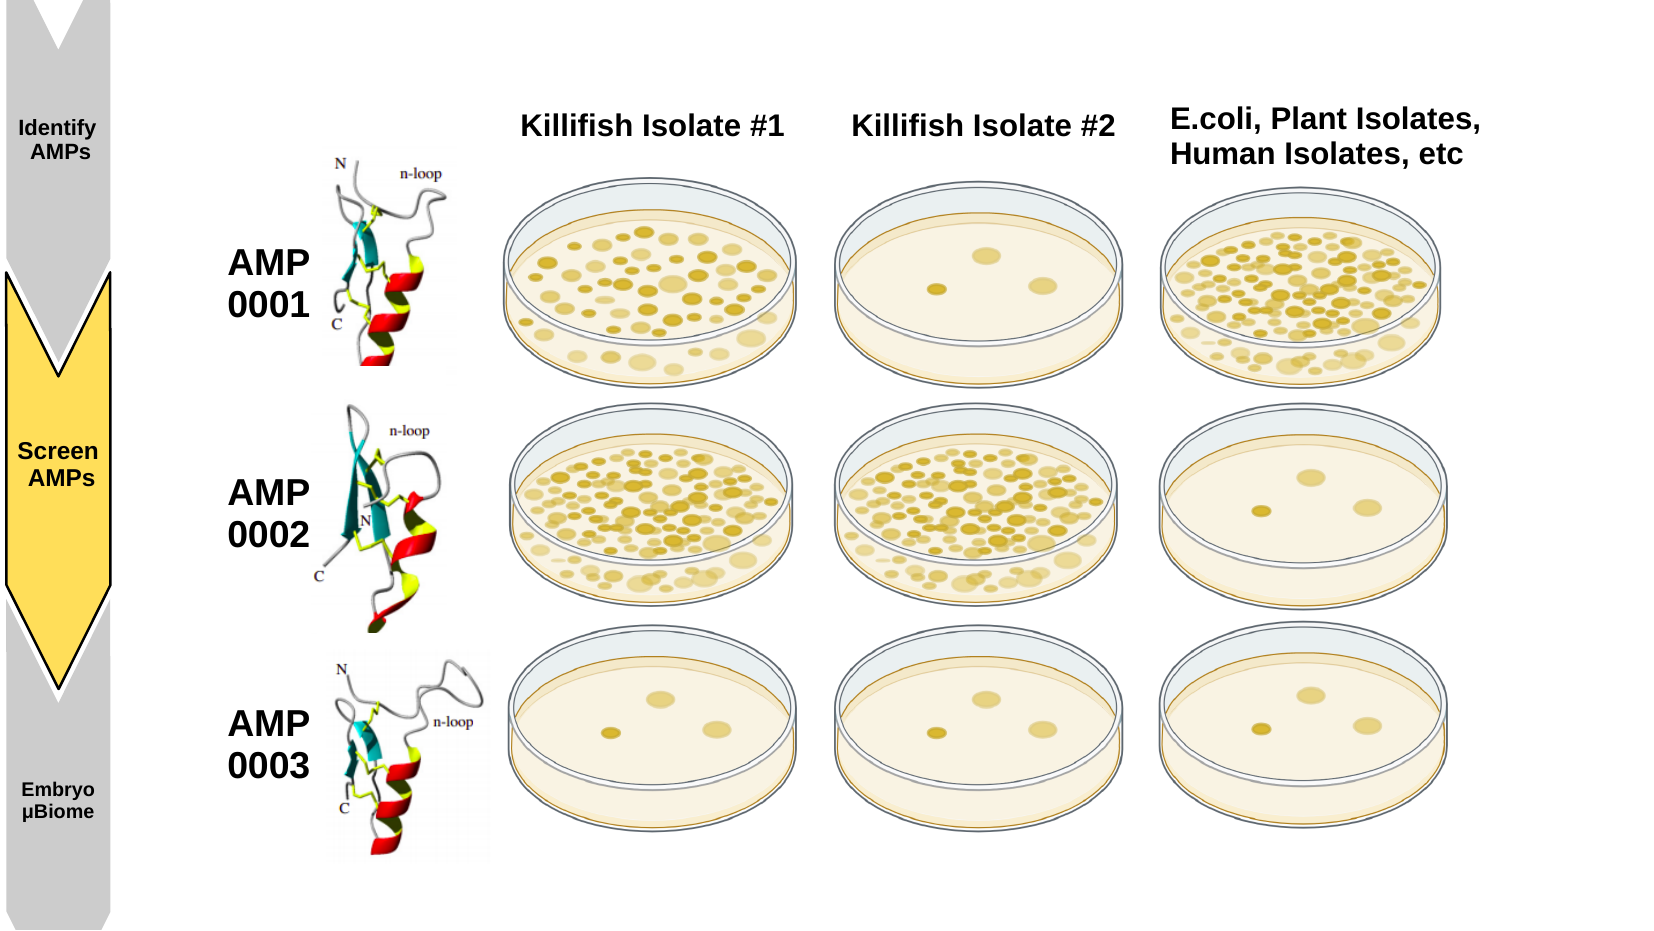

E.coli, Plant Isolates, Human Isolates, etc
Killifish Isolate #1
Killifish Isolate #2
AMP 0001
AMP 0002
AMP 0003